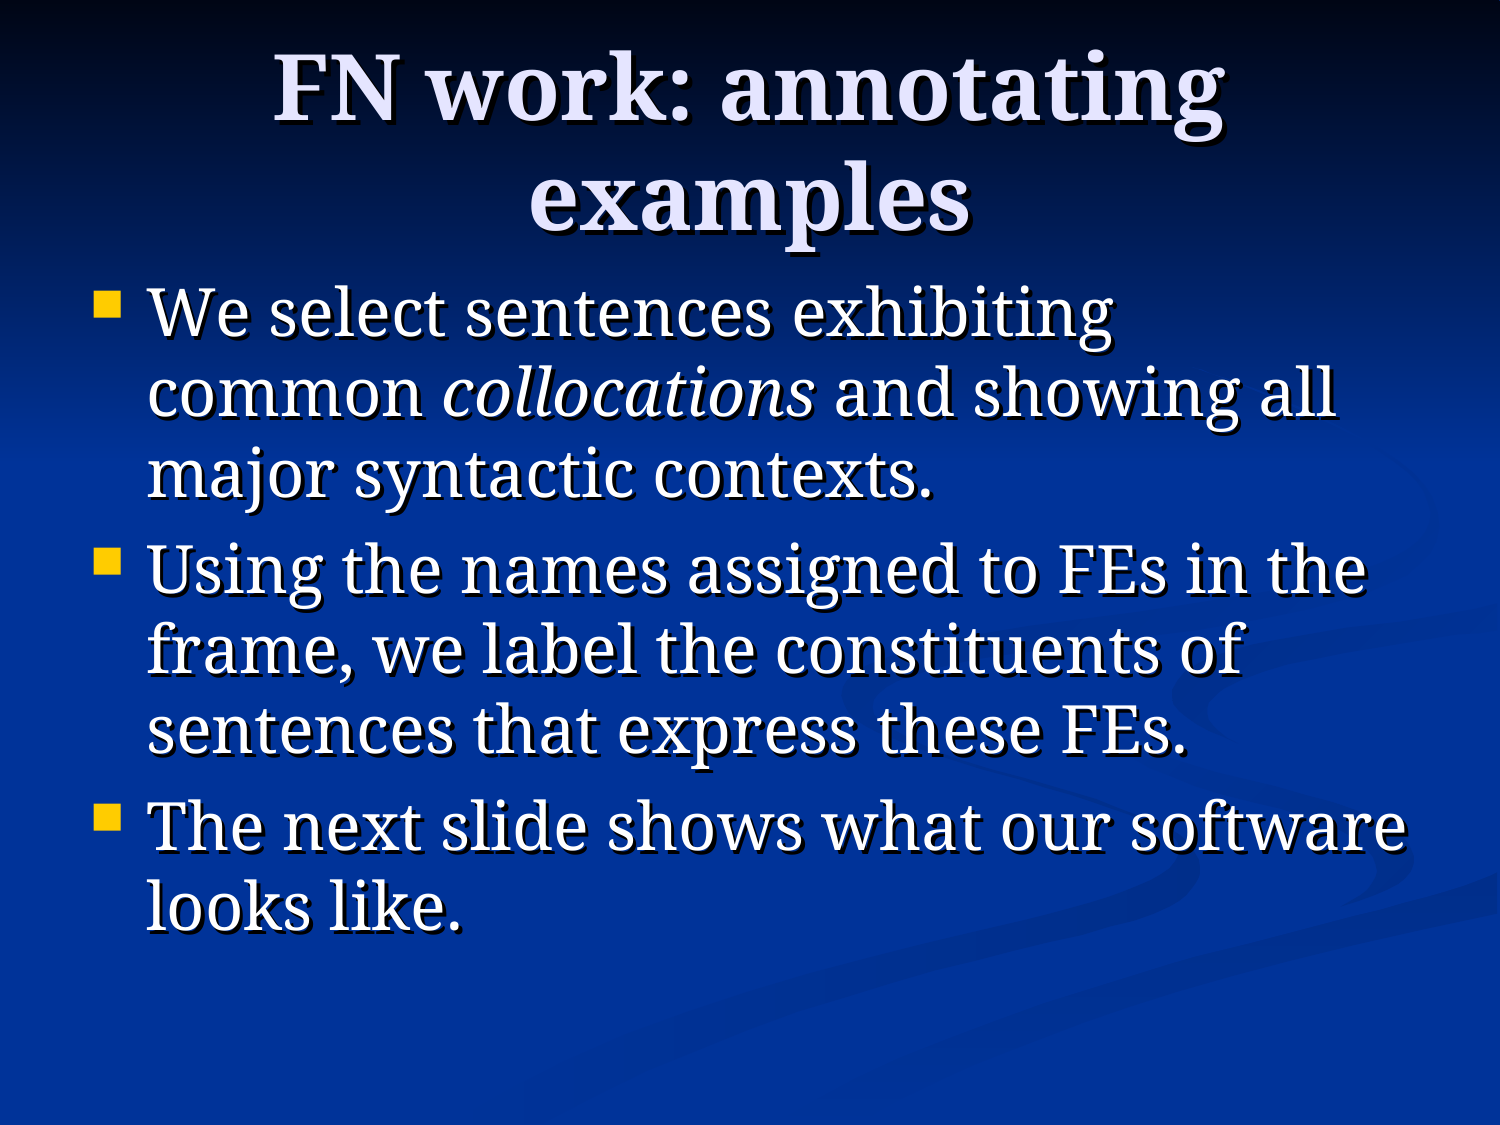

# FN work: annotating examples
We select sentences exhibiting common collocations and showing all major syntactic contexts.
Using the names assigned to FEs in the frame, we label the constituents of sentences that express these FEs.
The next slide shows what our software looks like.